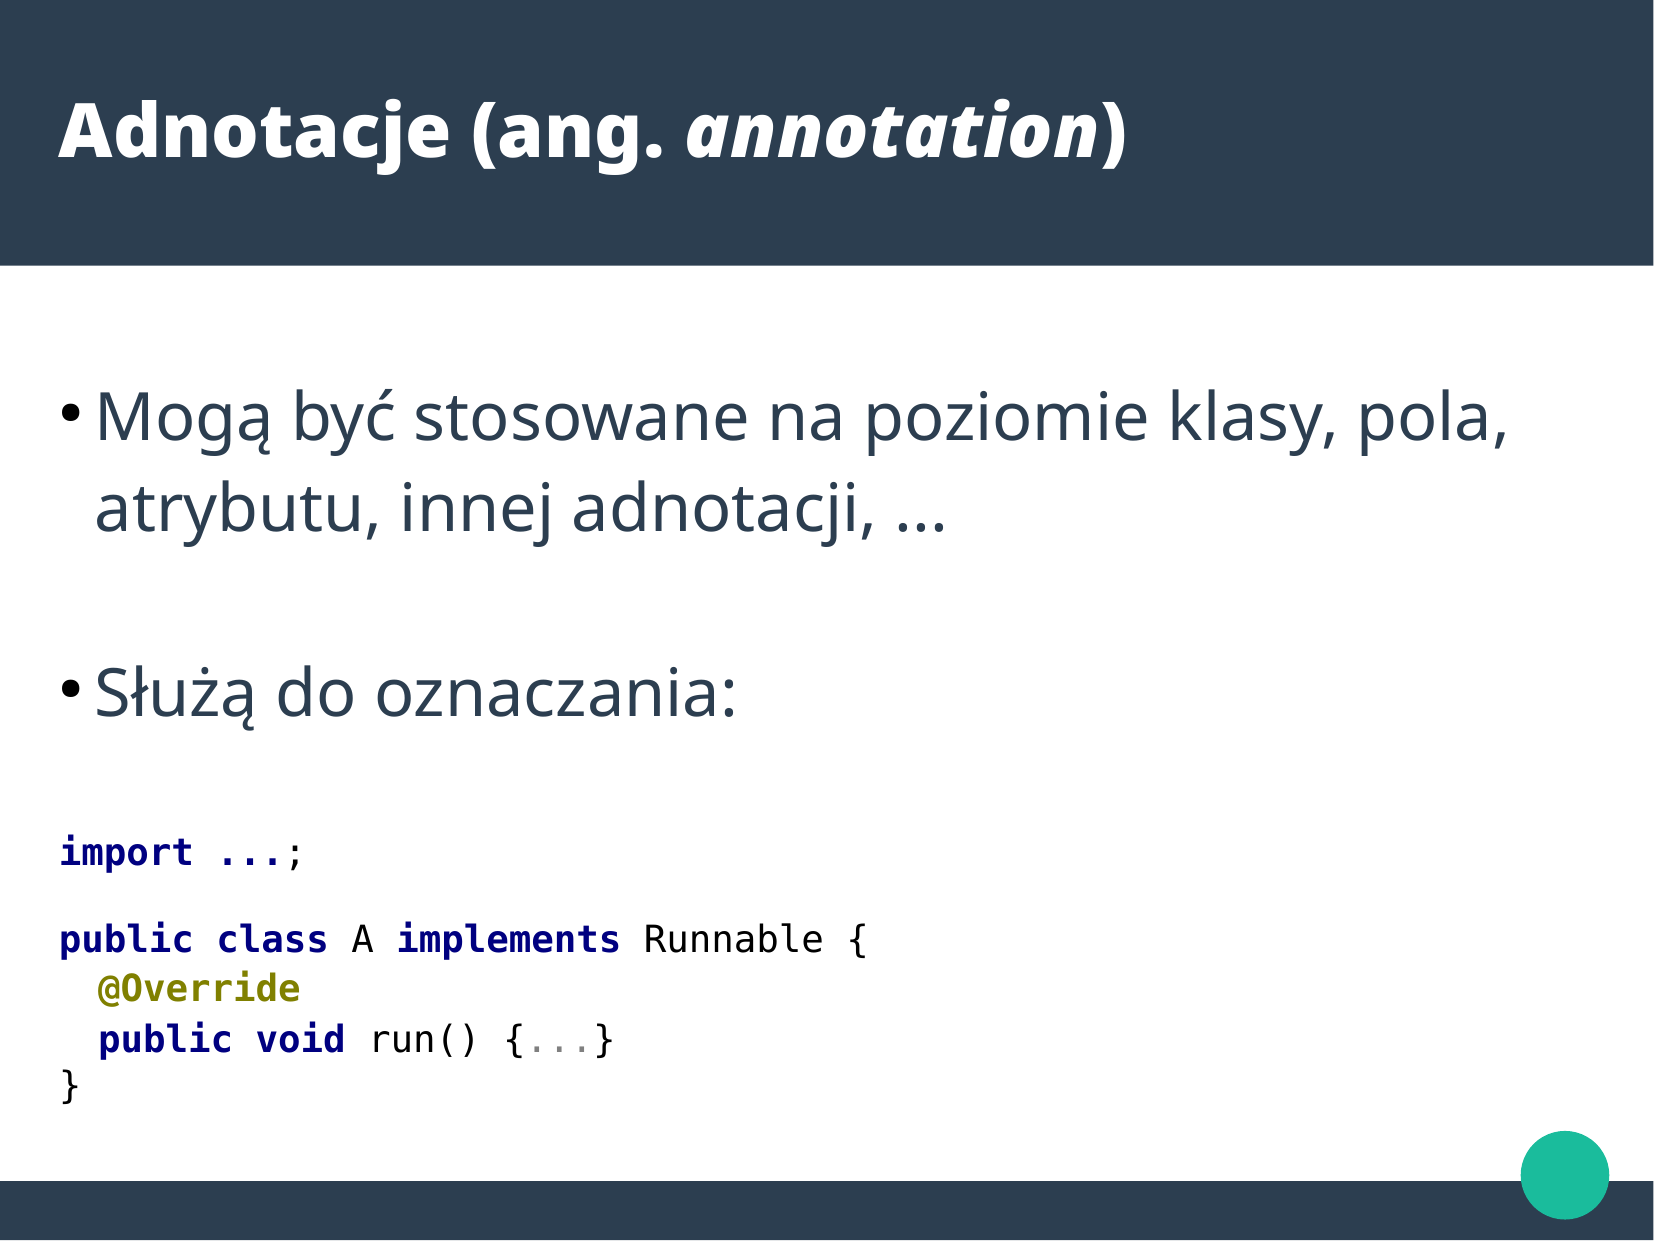

# Adnotacje (ang. annotation)
Mogą być stosowane na poziomie klasy, pola, atrybutu, innej adnotacji, ...
Służą do oznaczania:
import ...;
public class A implements Runnable {
 @Override
 public void run() {...}
}